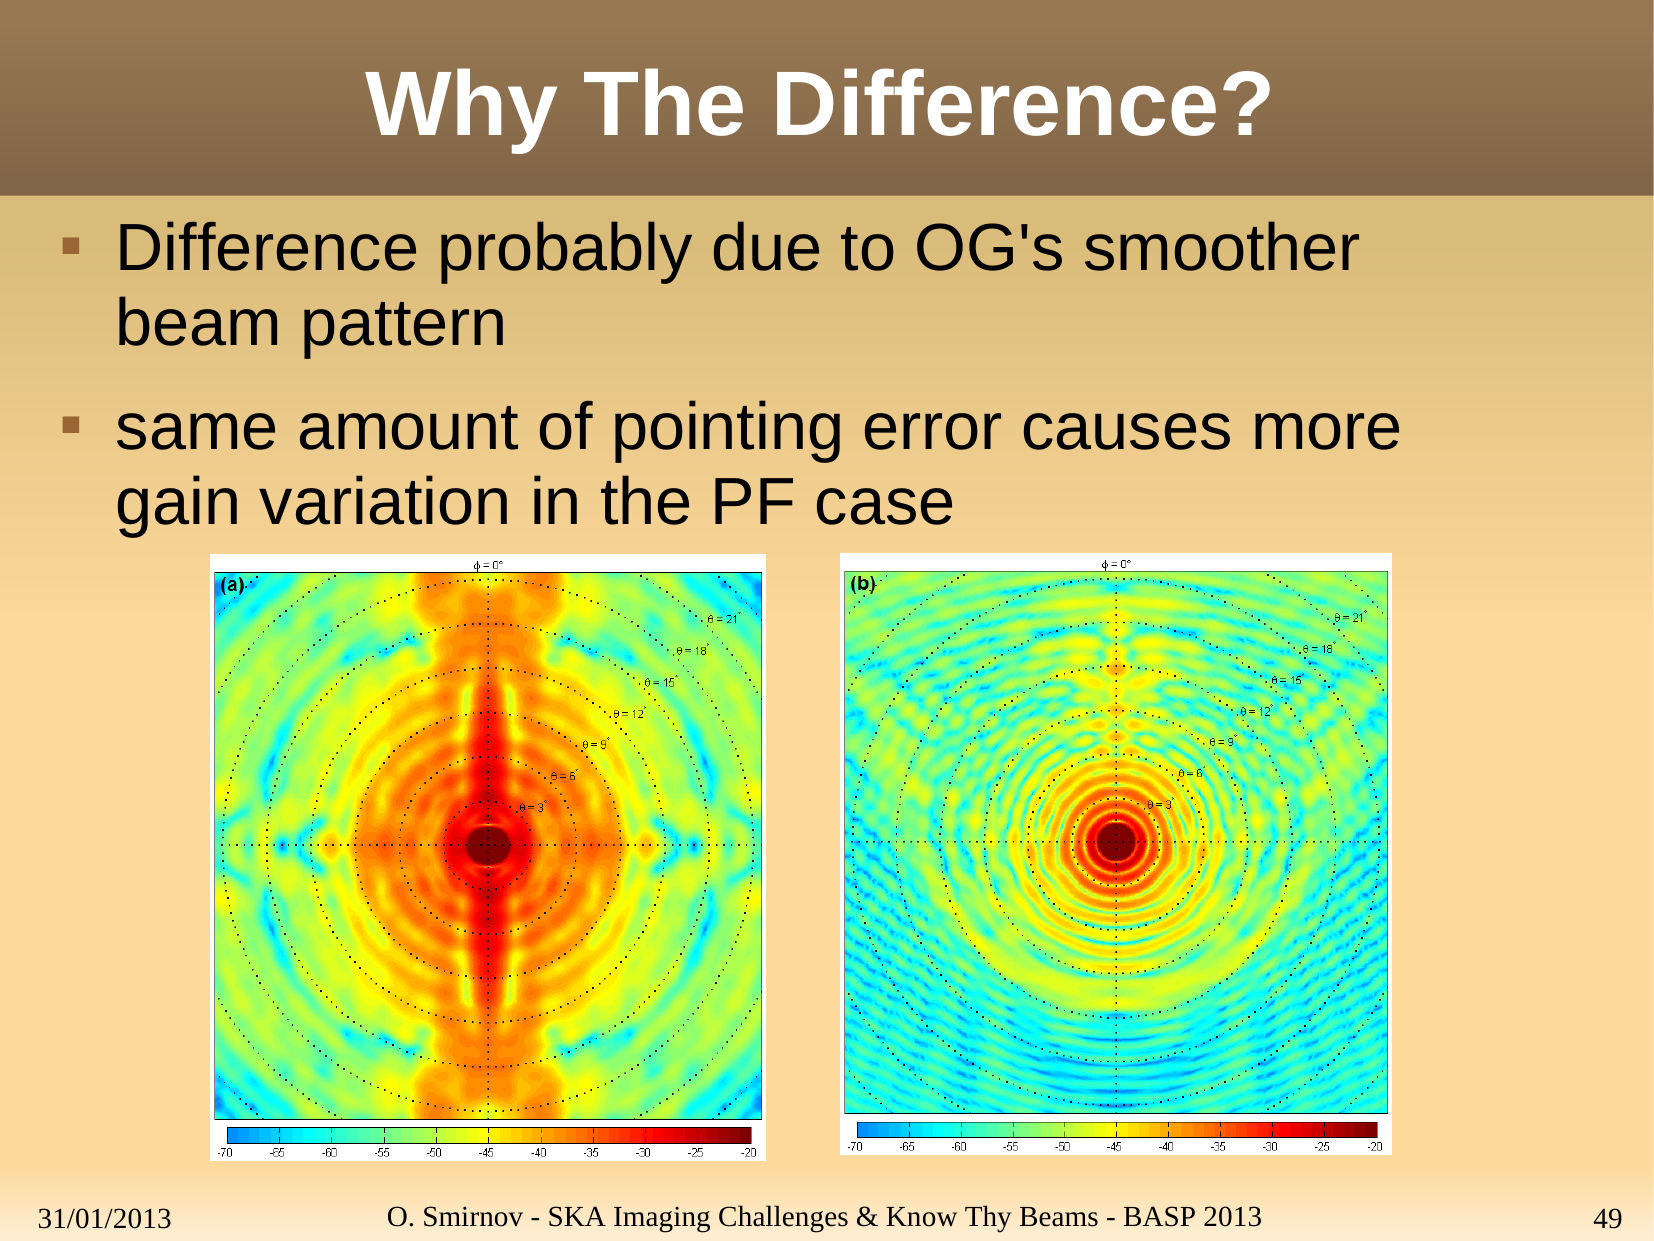

# Why The Difference?
Difference probably due to OG's smoother beam pattern
same amount of pointing error causes more gain variation in the PF case
O. Smirnov - SKA Imaging Challenges & Know Thy Beams - BASP 2013
31/01/2013
49